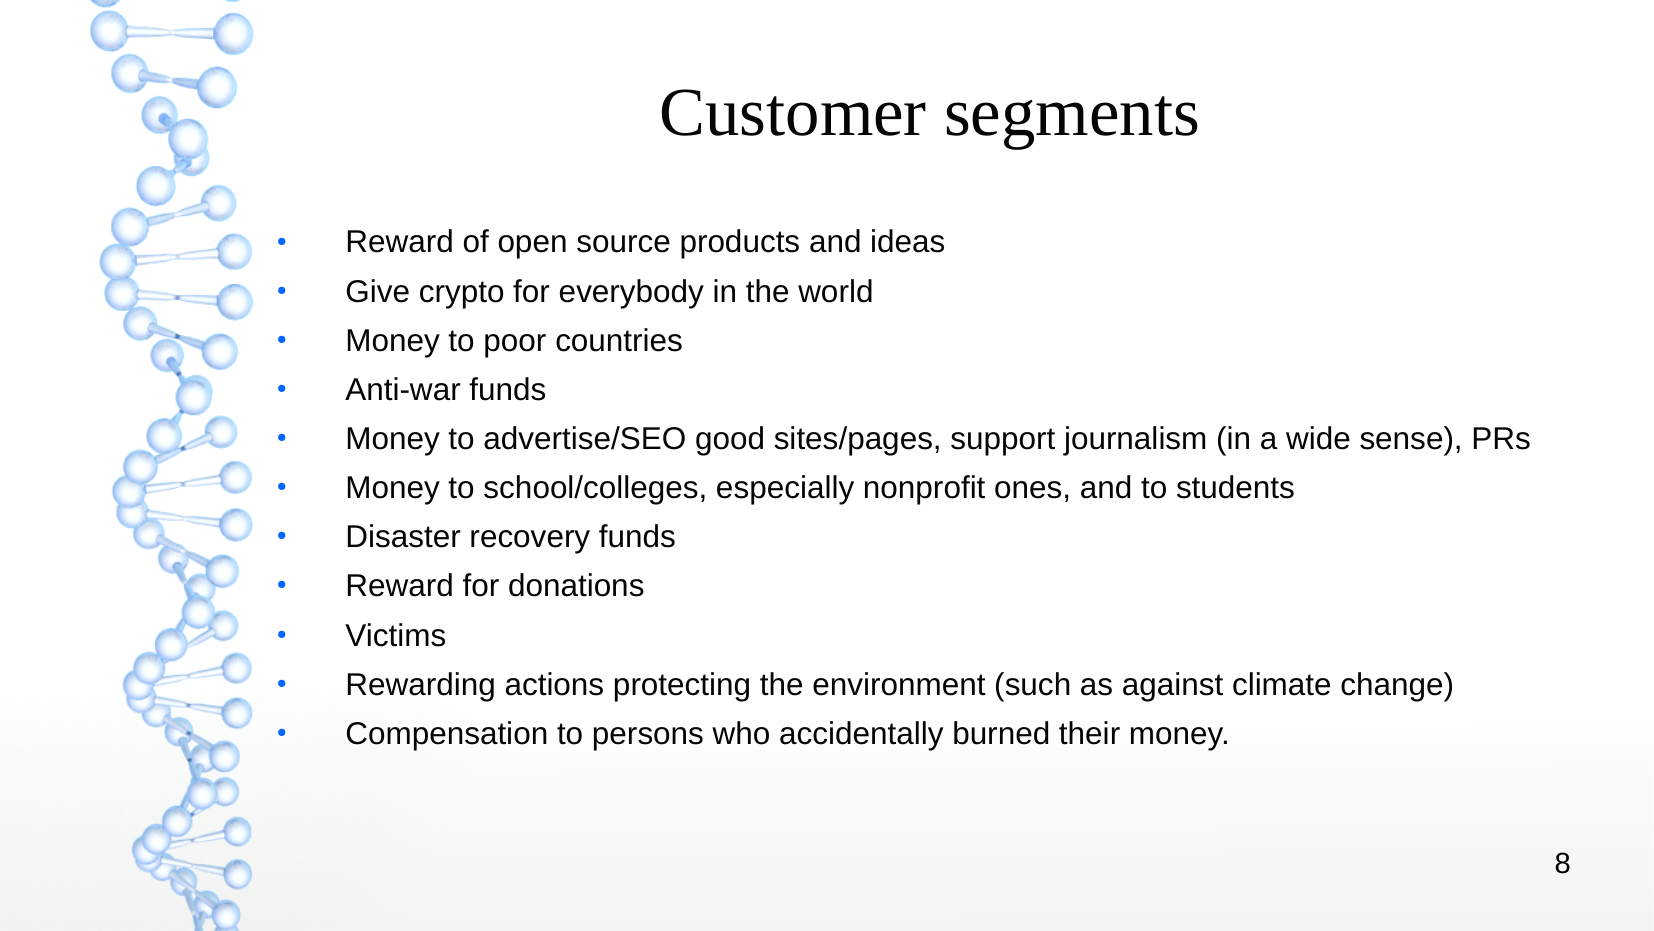

# Customer segments
 Reward of open source products and ideas
 Give crypto for everybody in the world
 Money to poor countries
 Anti-war funds
 Money to advertise/SEO good sites/pages, support journalism (in a wide sense), PRs
 Money to school/colleges, especially nonprofit ones, and to students
 Disaster recovery funds
 Reward for donations
 Victims
 Rewarding actions protecting the environment (such as against climate change)
 Compensation to persons who accidentally burned their money.
8